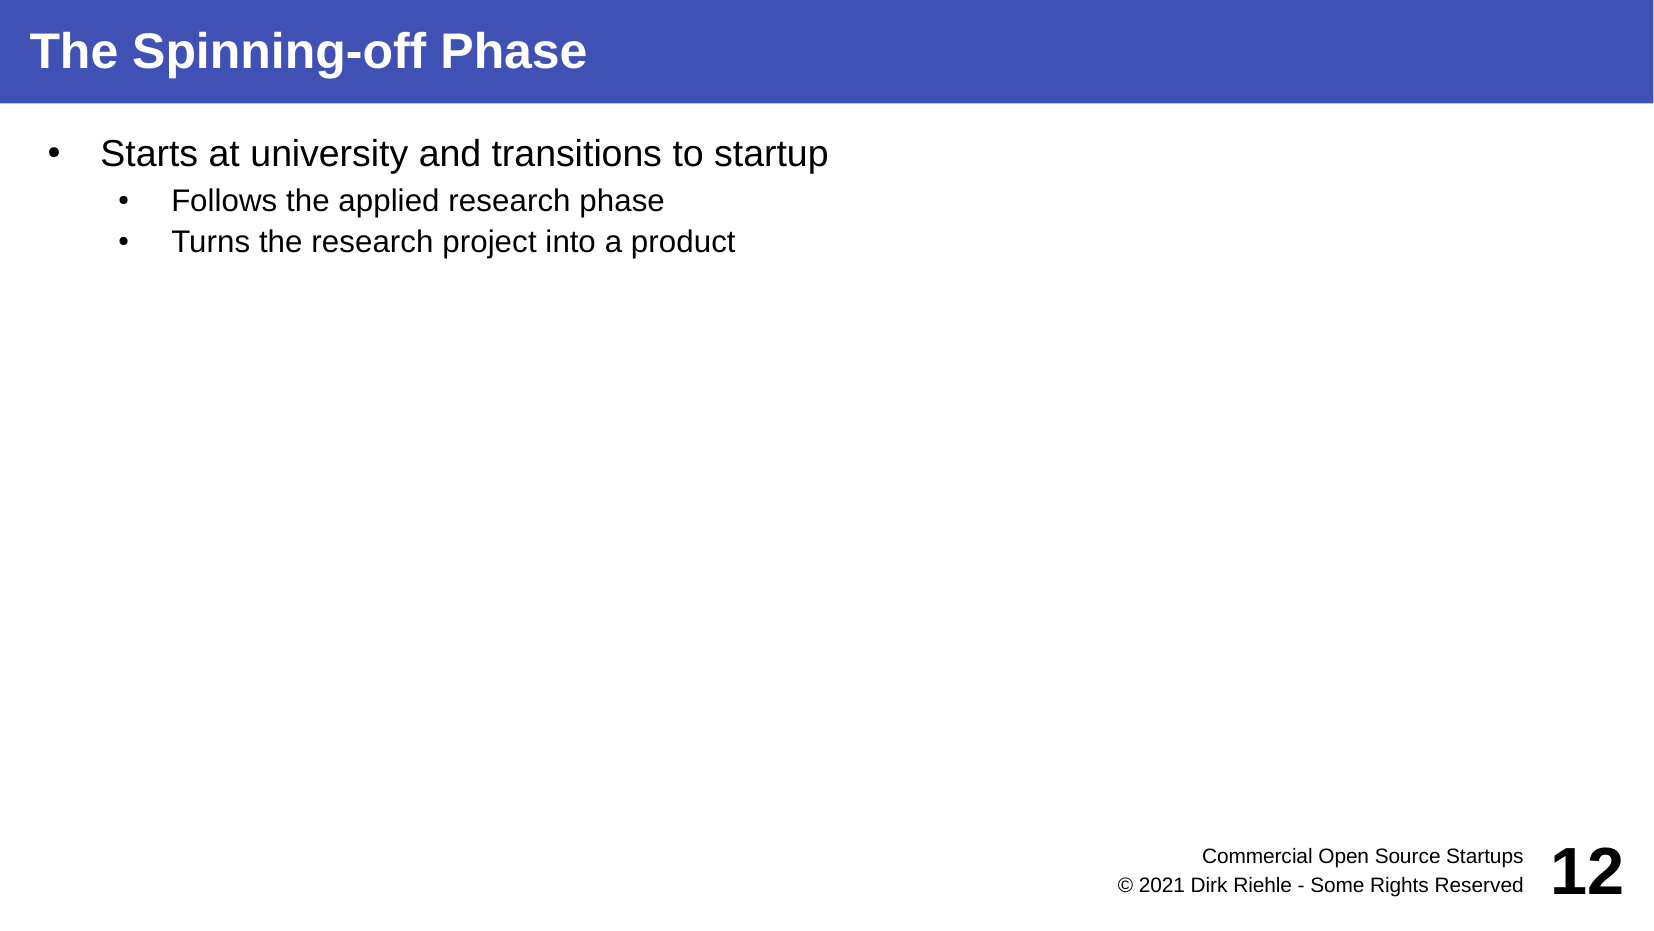

# The Spinning-off Phase
Starts at university and transitions to startup
Follows the applied research phase
Turns the research project into a product
Commercial Open Source Startups
12
© 2021 Dirk Riehle - Some Rights Reserved